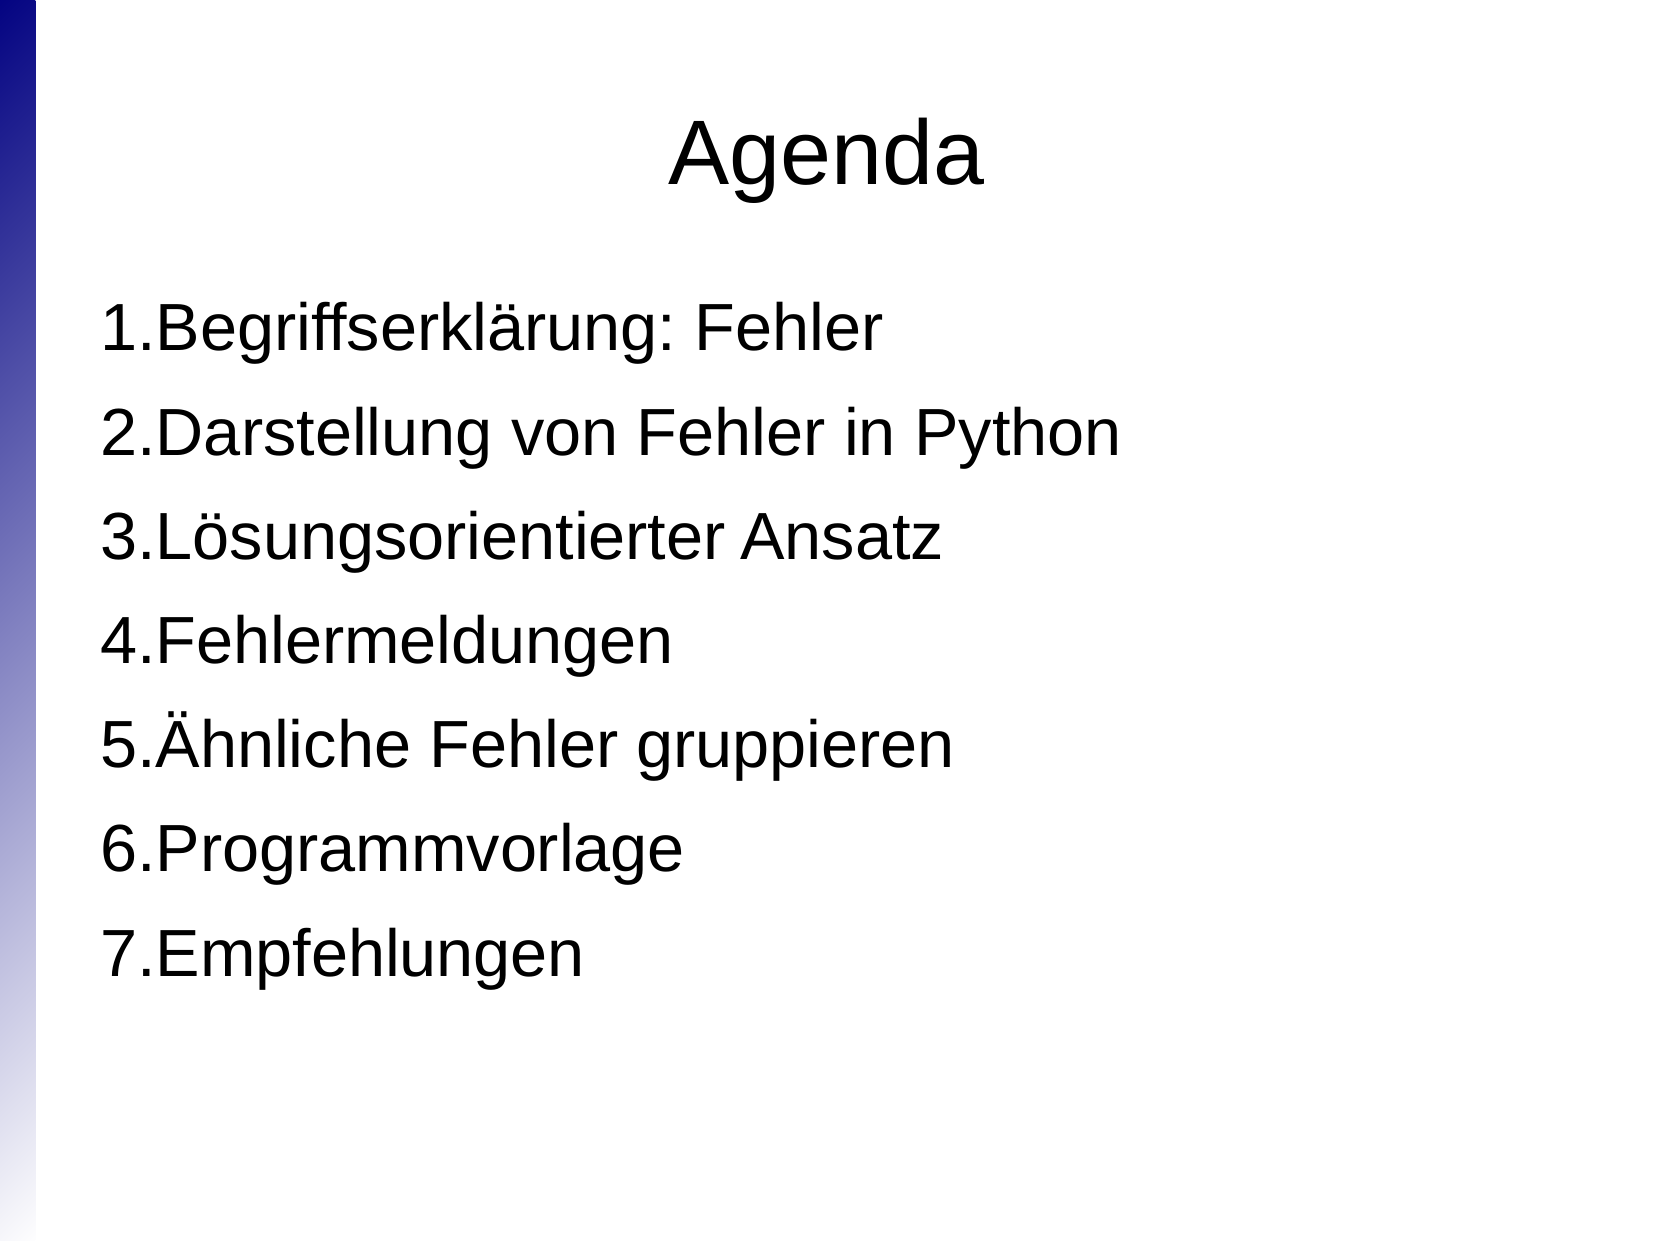

# Agenda
Begriffserklärung: Fehler
Darstellung von Fehler in Python
Lösungsorientierter Ansatz
Fehlermeldungen
Ähnliche Fehler gruppieren
Programmvorlage
Empfehlungen